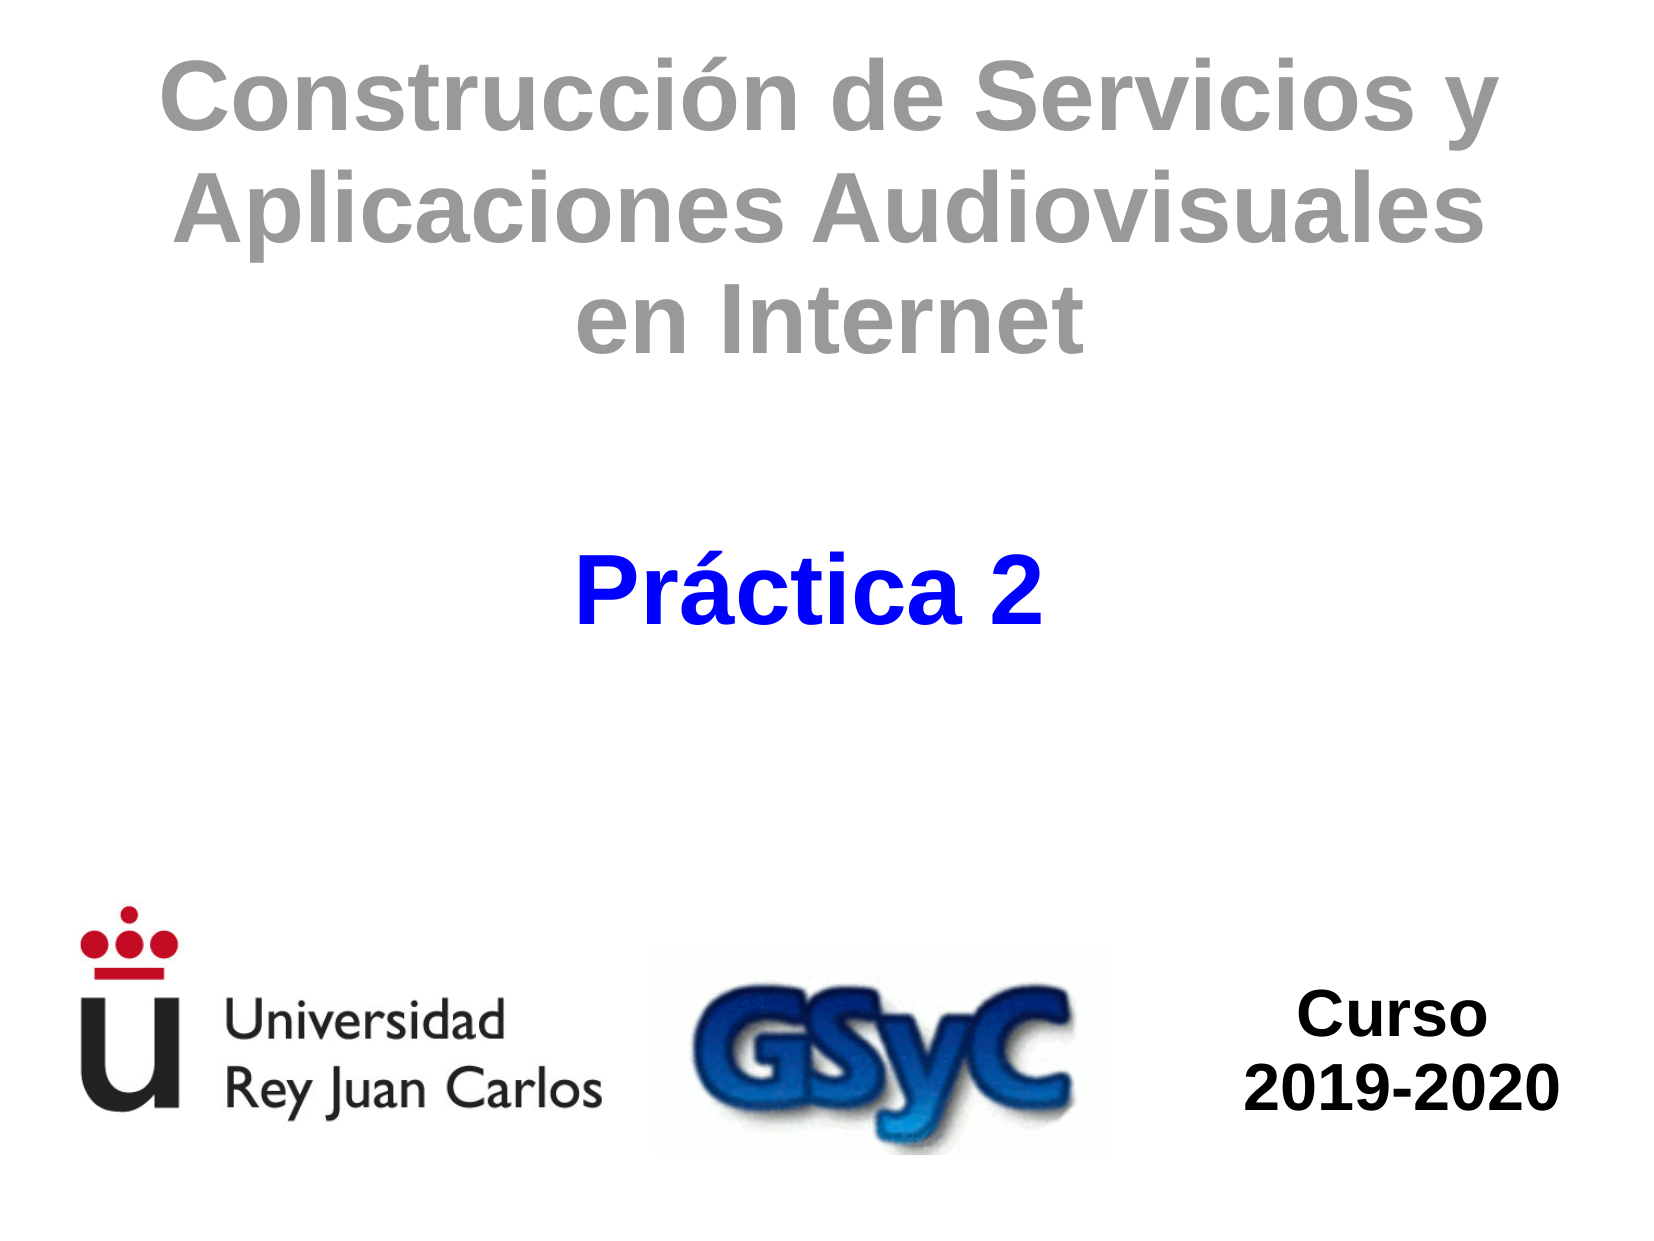

Construcción de Servicios y Aplicaciones Audiovisuales en Internet
# Práctica 2
Curso
2019-2020